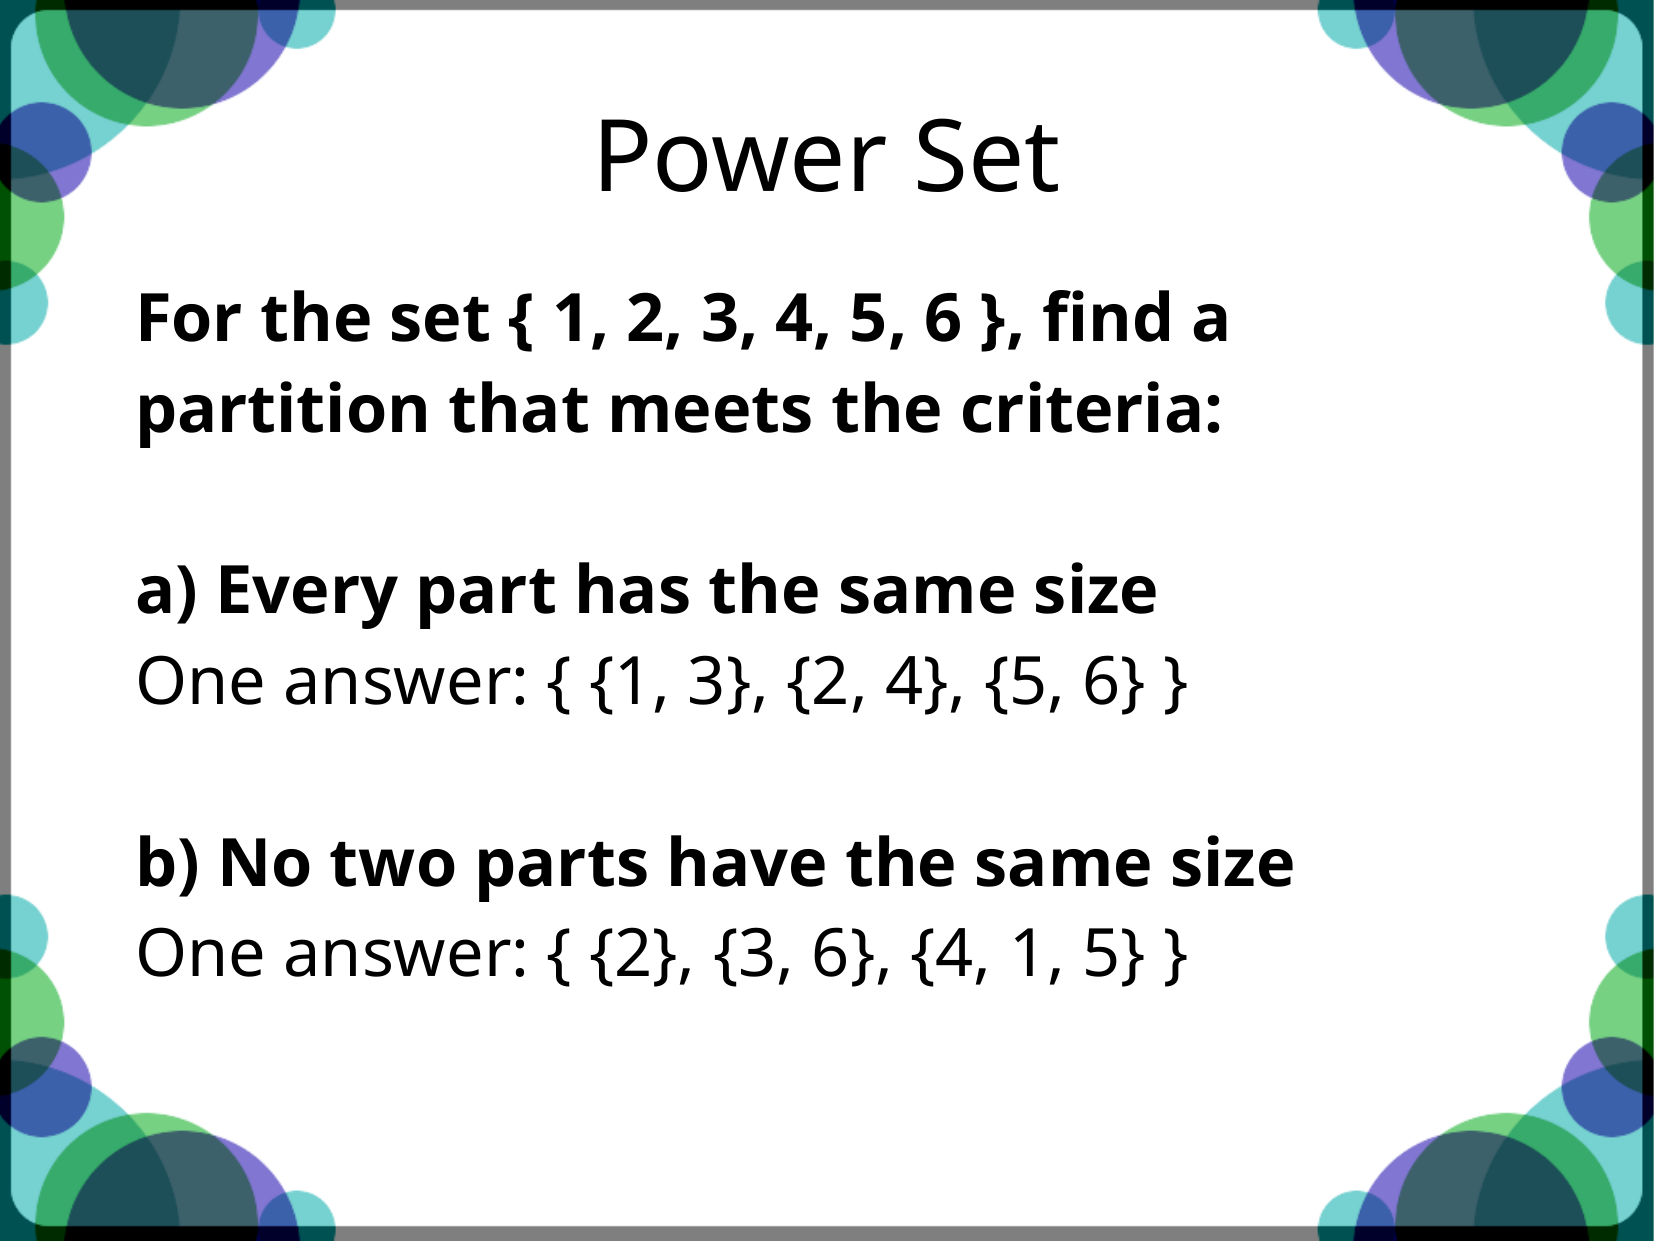

# Power Set
For the set { 1, 2, 3, 4, 5, 6 }, find a partition that meets the criteria:
a) Every part has the same size
One answer: { {1, 3}, {2, 4}, {5, 6} }
b) No two parts have the same size
One answer: { {2}, {3, 6}, {4, 1, 5} }